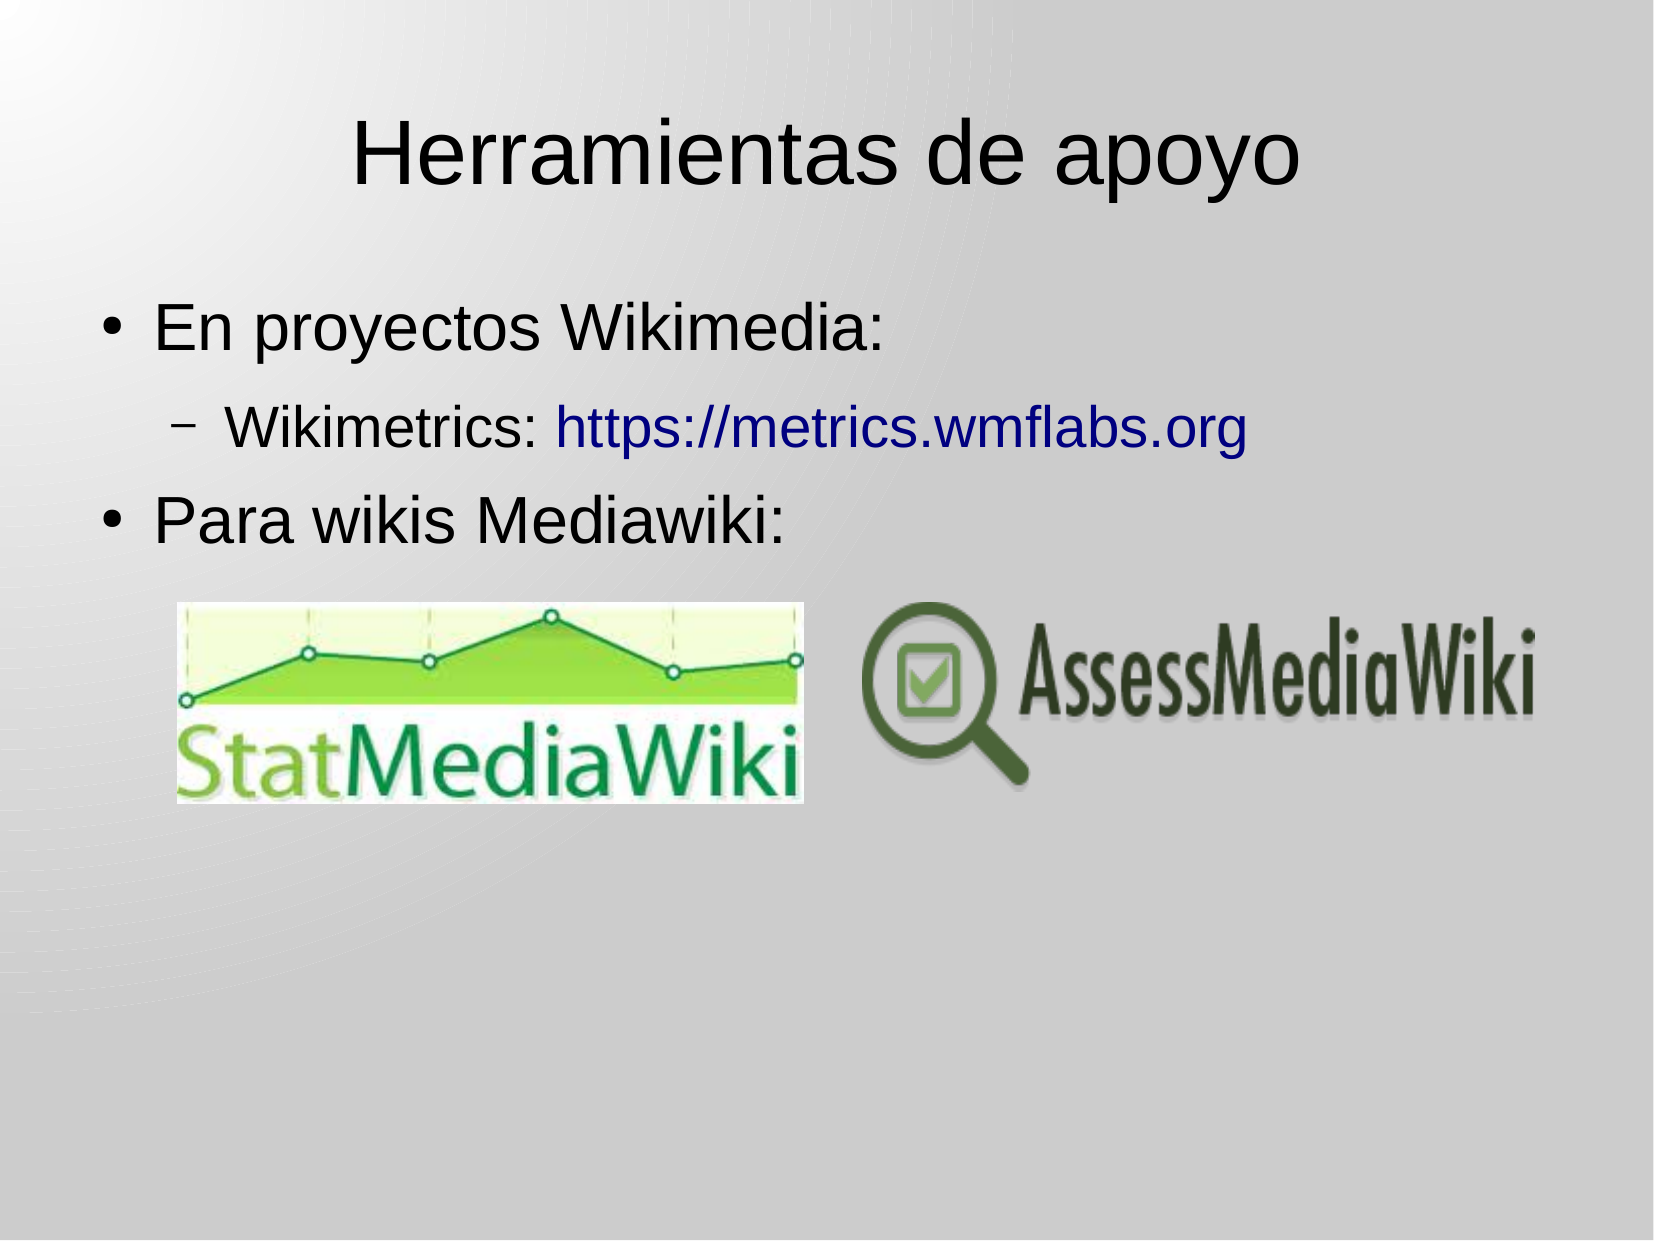

# Herramientas de apoyo
En proyectos Wikimedia:
Wikimetrics: https://metrics.wmflabs.org
Para wikis Mediawiki: